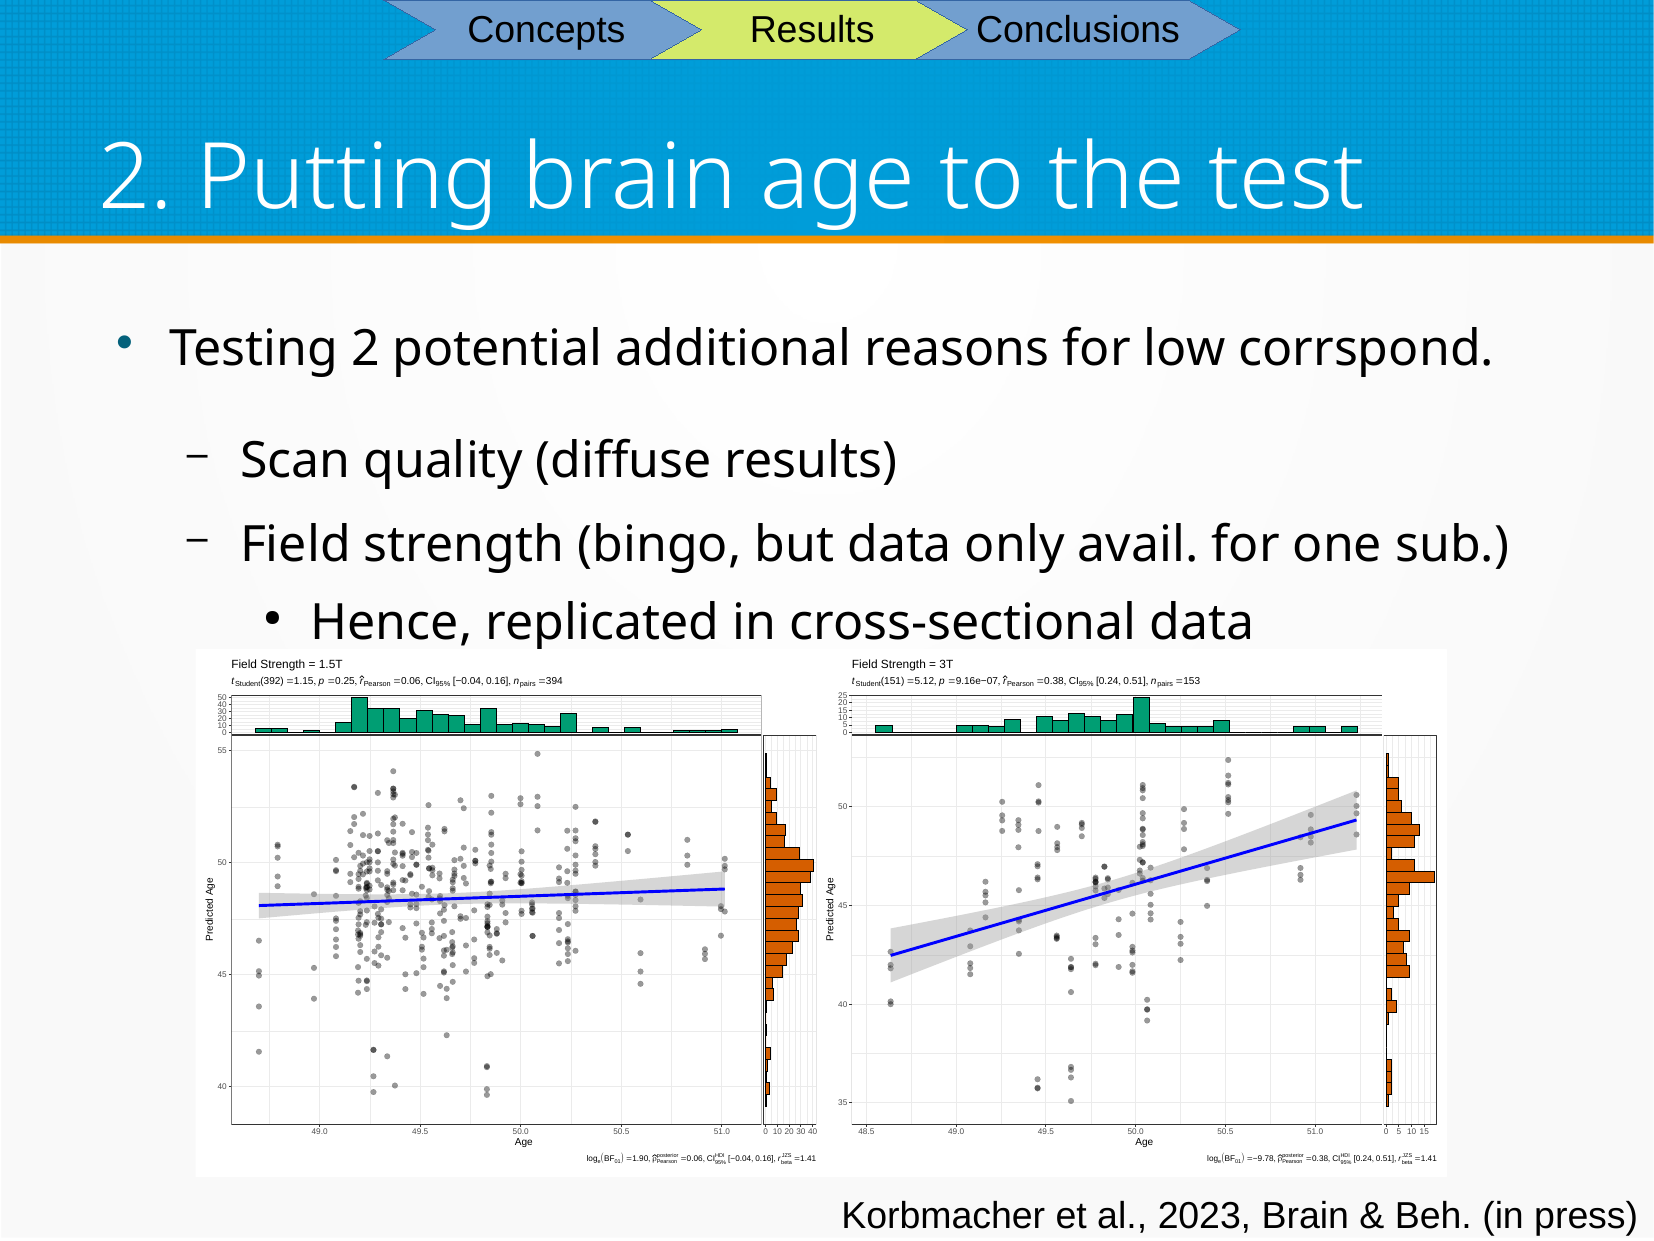

Concepts
Results
Conclusions
# 2. Putting brain age to the test
Testing 2 potential additional reasons for low corrspond.
Scan quality (diffuse results)
Field strength (bingo, but data only avail. for one sub.)
Hence, replicated in cross-sectional data
Korbmacher et al., 2023, Brain & Beh. (in press)